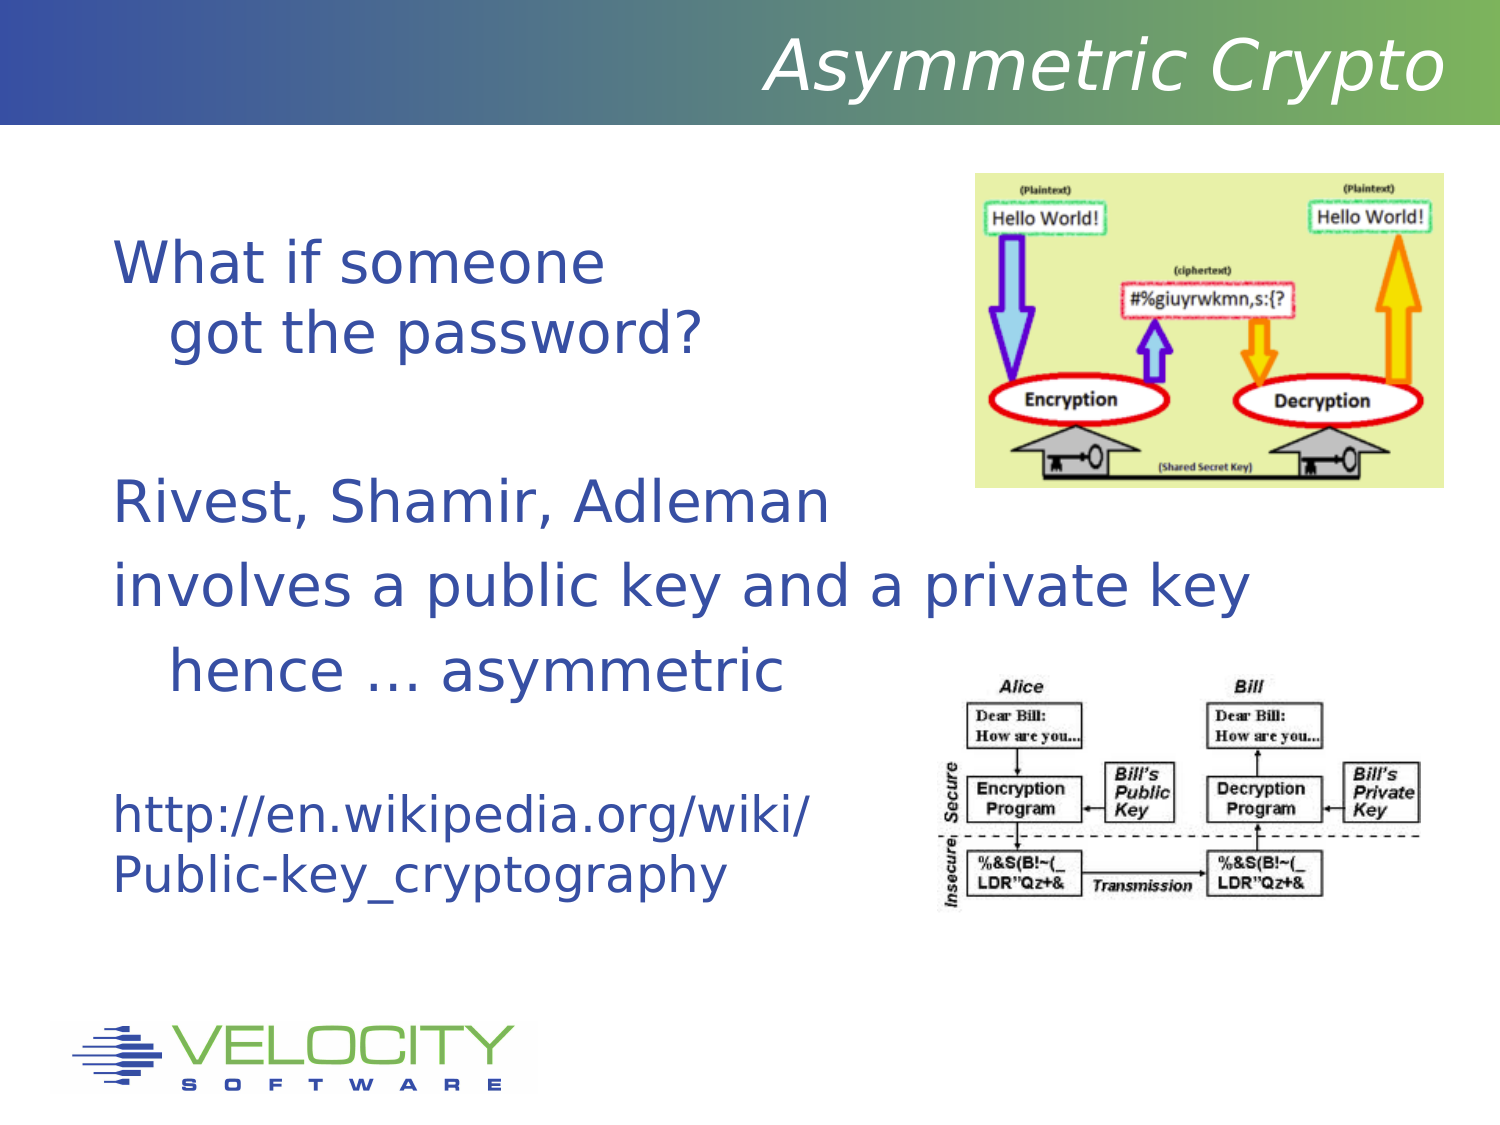

# Asymmetric Crypto
What if someone
 got the password?
Rivest, Shamir, Adleman
involves a public key and a private key
 hence … asymmetric
http://en.wikipedia.org/wiki/
Public-key_cryptography